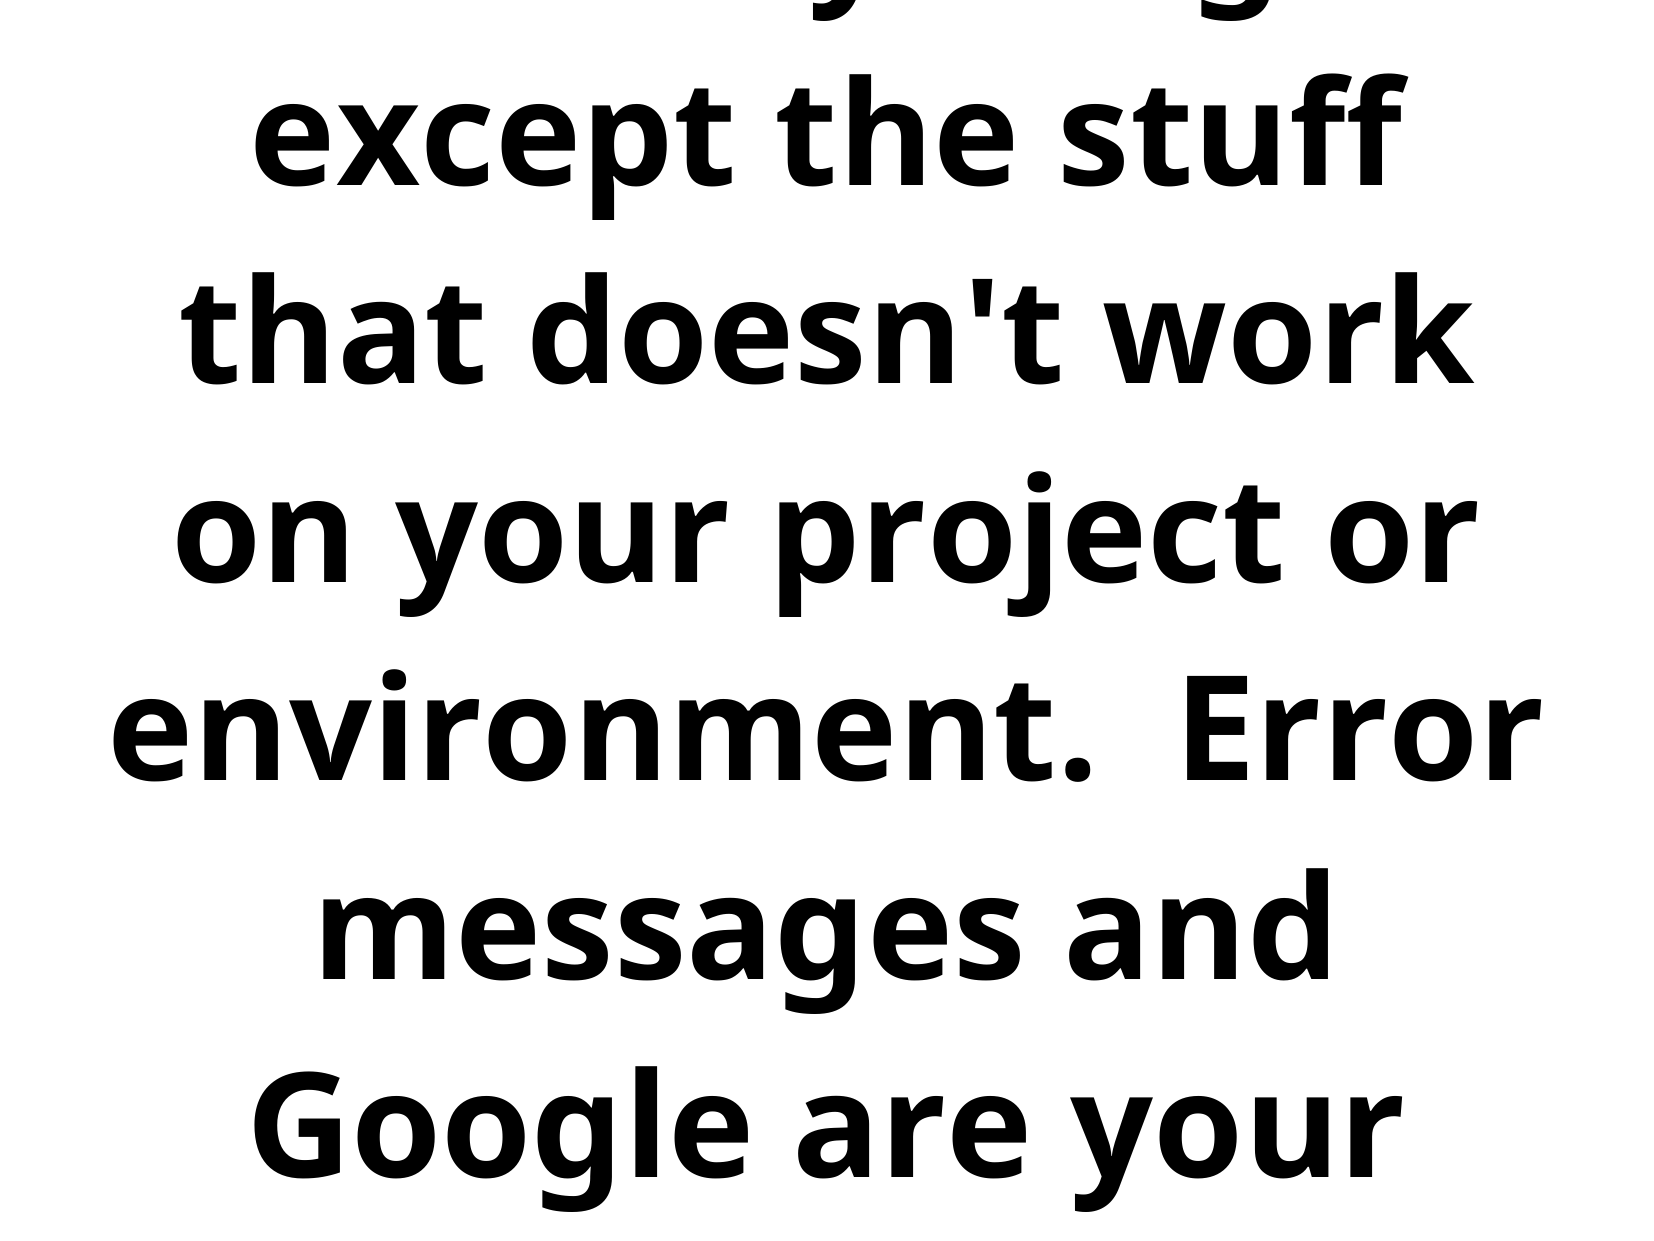

# * “everything” except the stuff that doesn't work on your project or environment. Error messages and Google are your friend :)